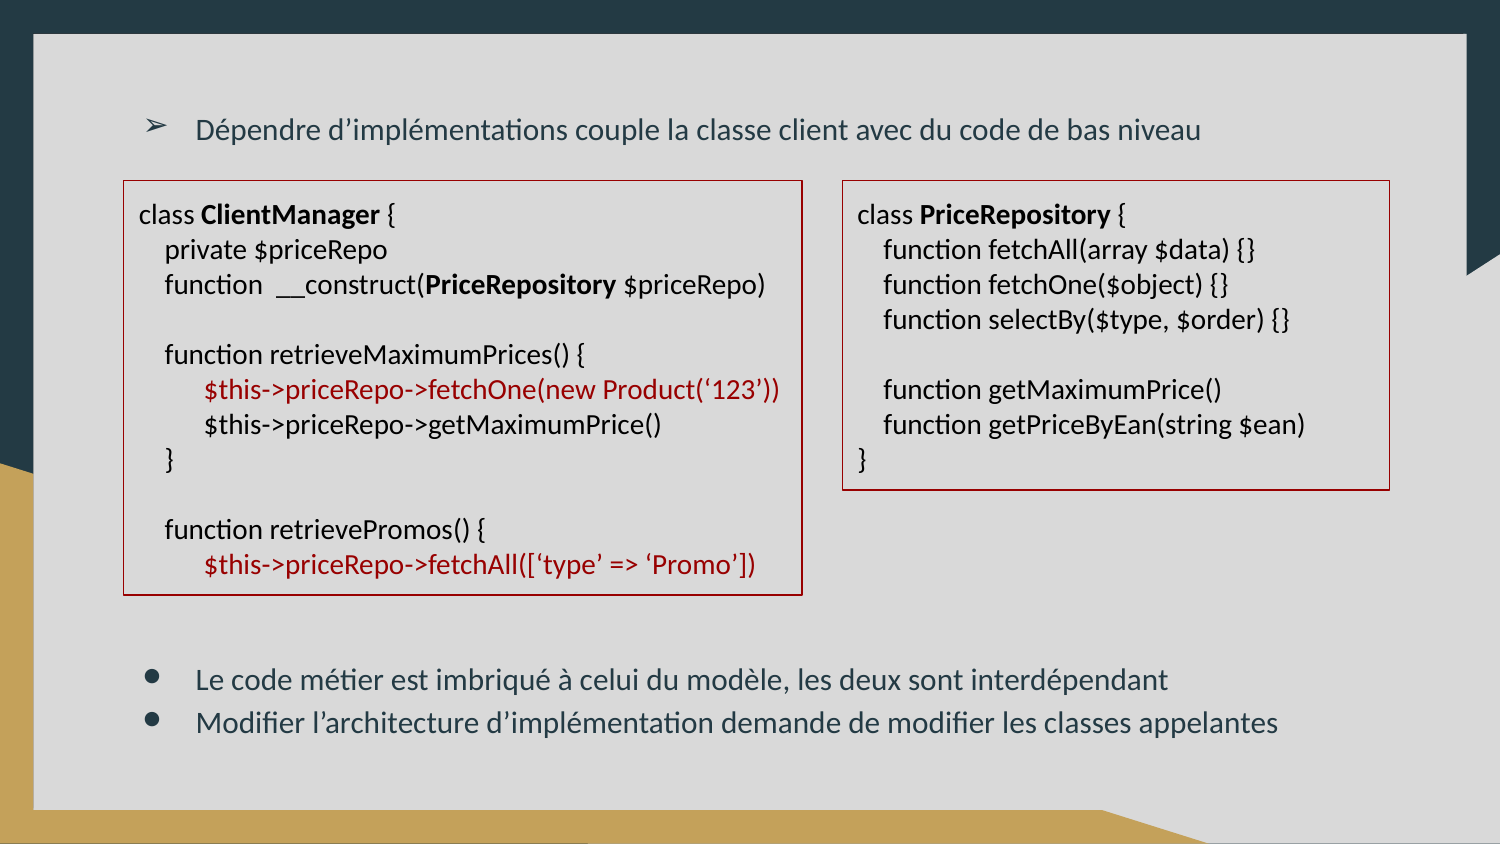

Dépendre d’implémentations couple la classe client avec du code de bas niveau
class ClientManager {
 private $priceRepo
 function __construct(PriceRepository $priceRepo)
 function retrieveMaximumPrices() {
 $this->priceRepo->fetchOne(new Product(‘123’))
 $this->priceRepo->getMaximumPrice()
 }
 function retrievePromos() {
 $this->priceRepo->fetchAll([‘type’ => ‘Promo’])
class PriceRepository {
 function fetchAll(array $data) {}
 function fetchOne($object) {}
 function selectBy($type, $order) {}
 function getMaximumPrice()
 function getPriceByEan(string $ean)
}
Le code métier est imbriqué à celui du modèle, les deux sont interdépendant
Modifier l’architecture d’implémentation demande de modifier les classes appelantes